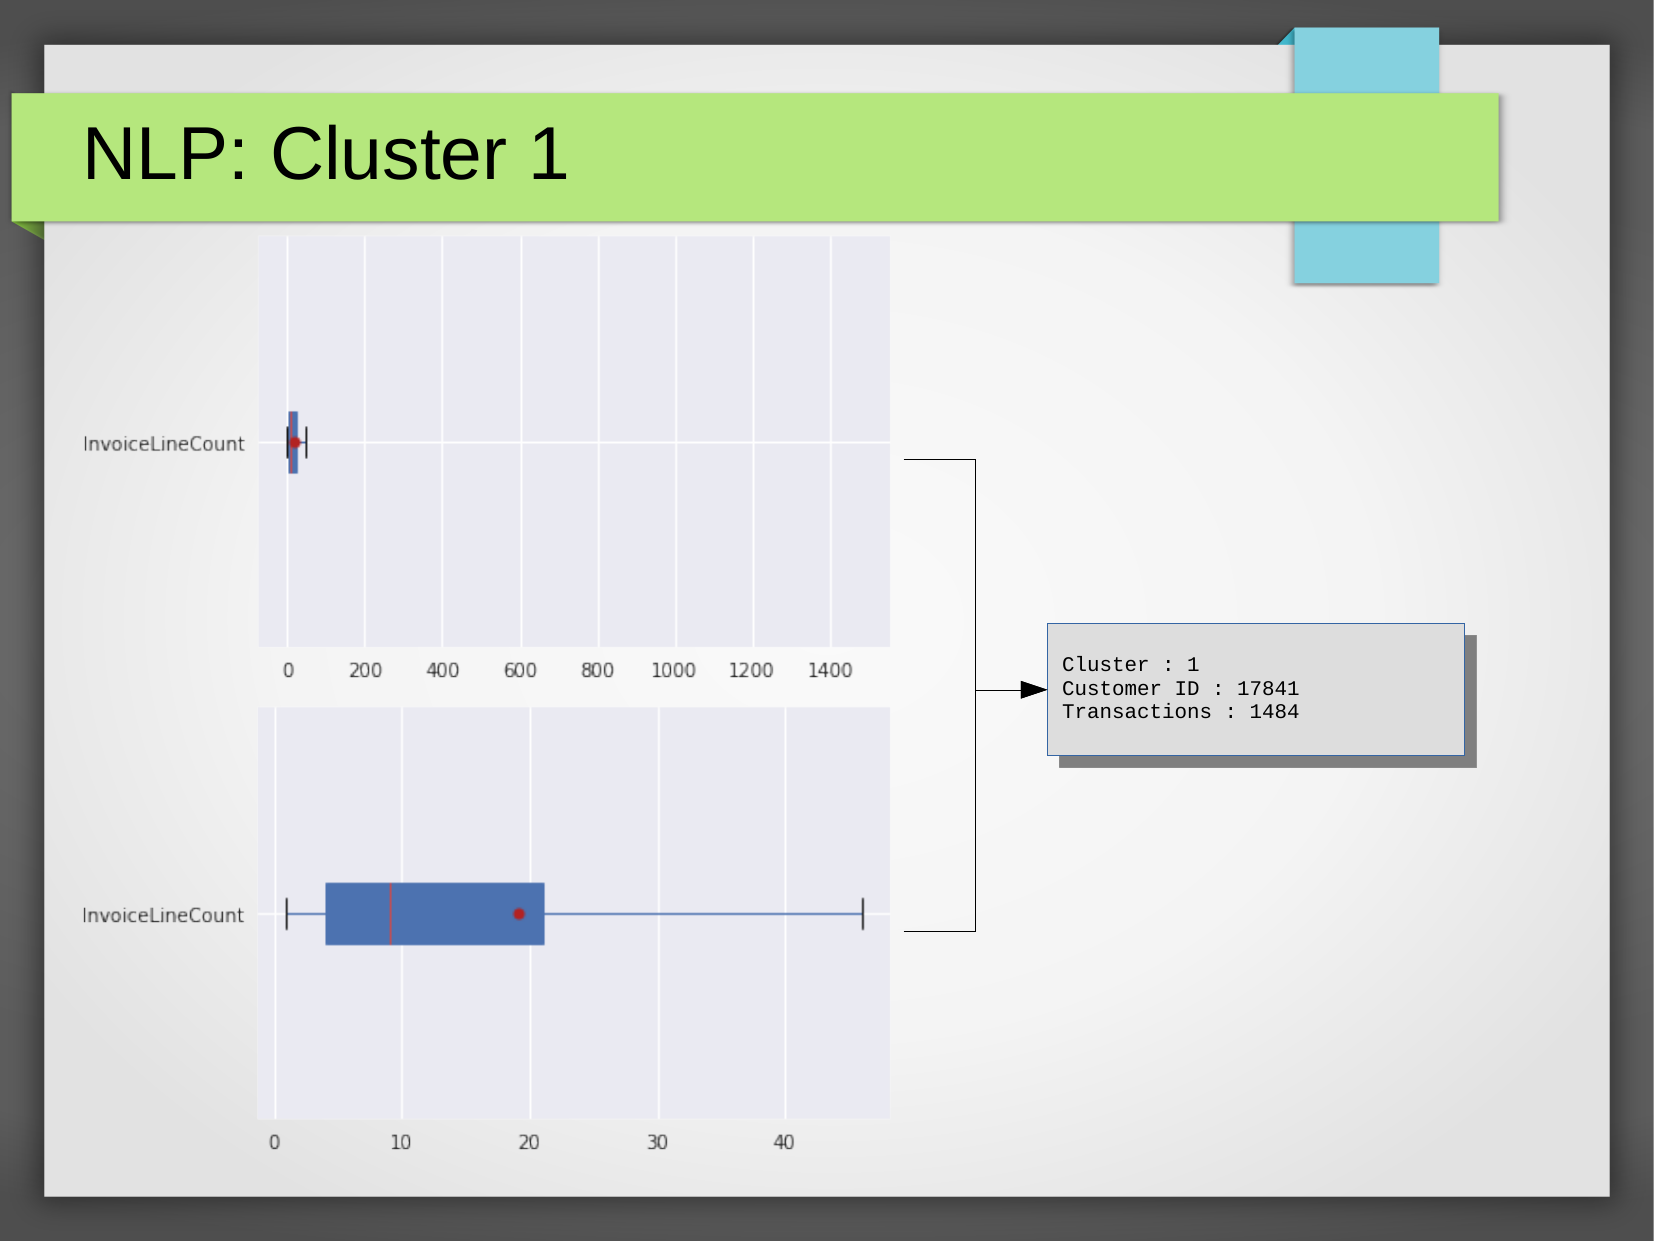

# NLP: Cluster 1
Cluster : 1
Customer ID : 17841
Transactions : 1484